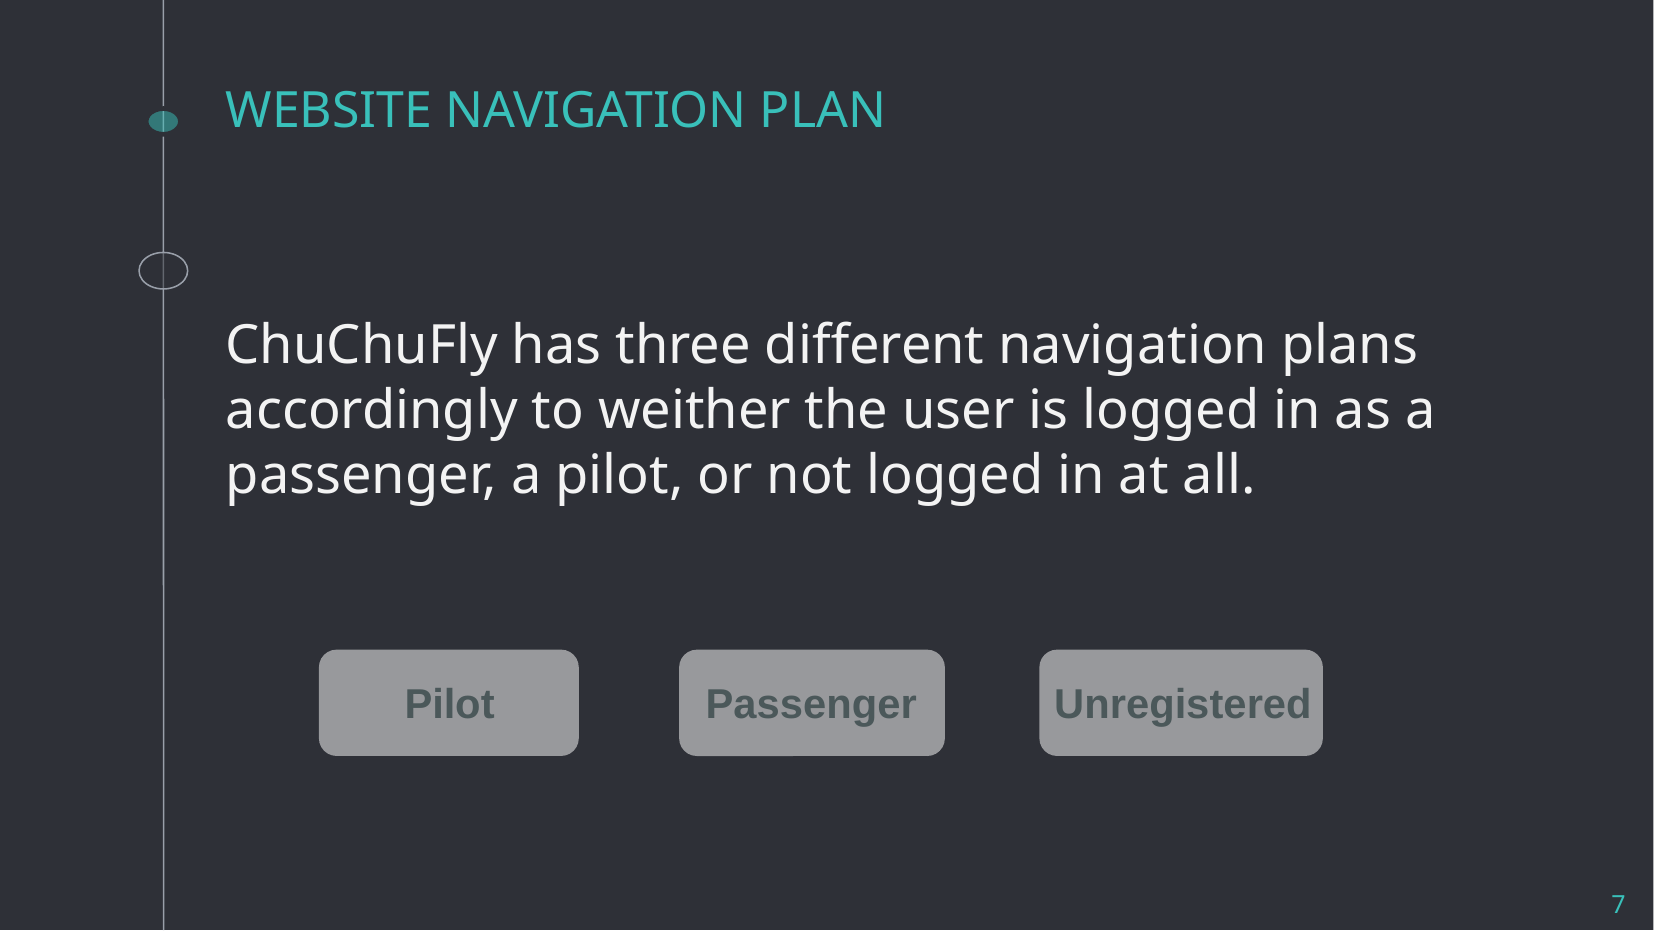

# WEBSITE NAVIGATION PLAN
ChuChuFly has three different navigation plans accordingly to weither the user is logged in as a passenger, a pilot, or not logged in at all.
Pilot
Passenger
Unregistered